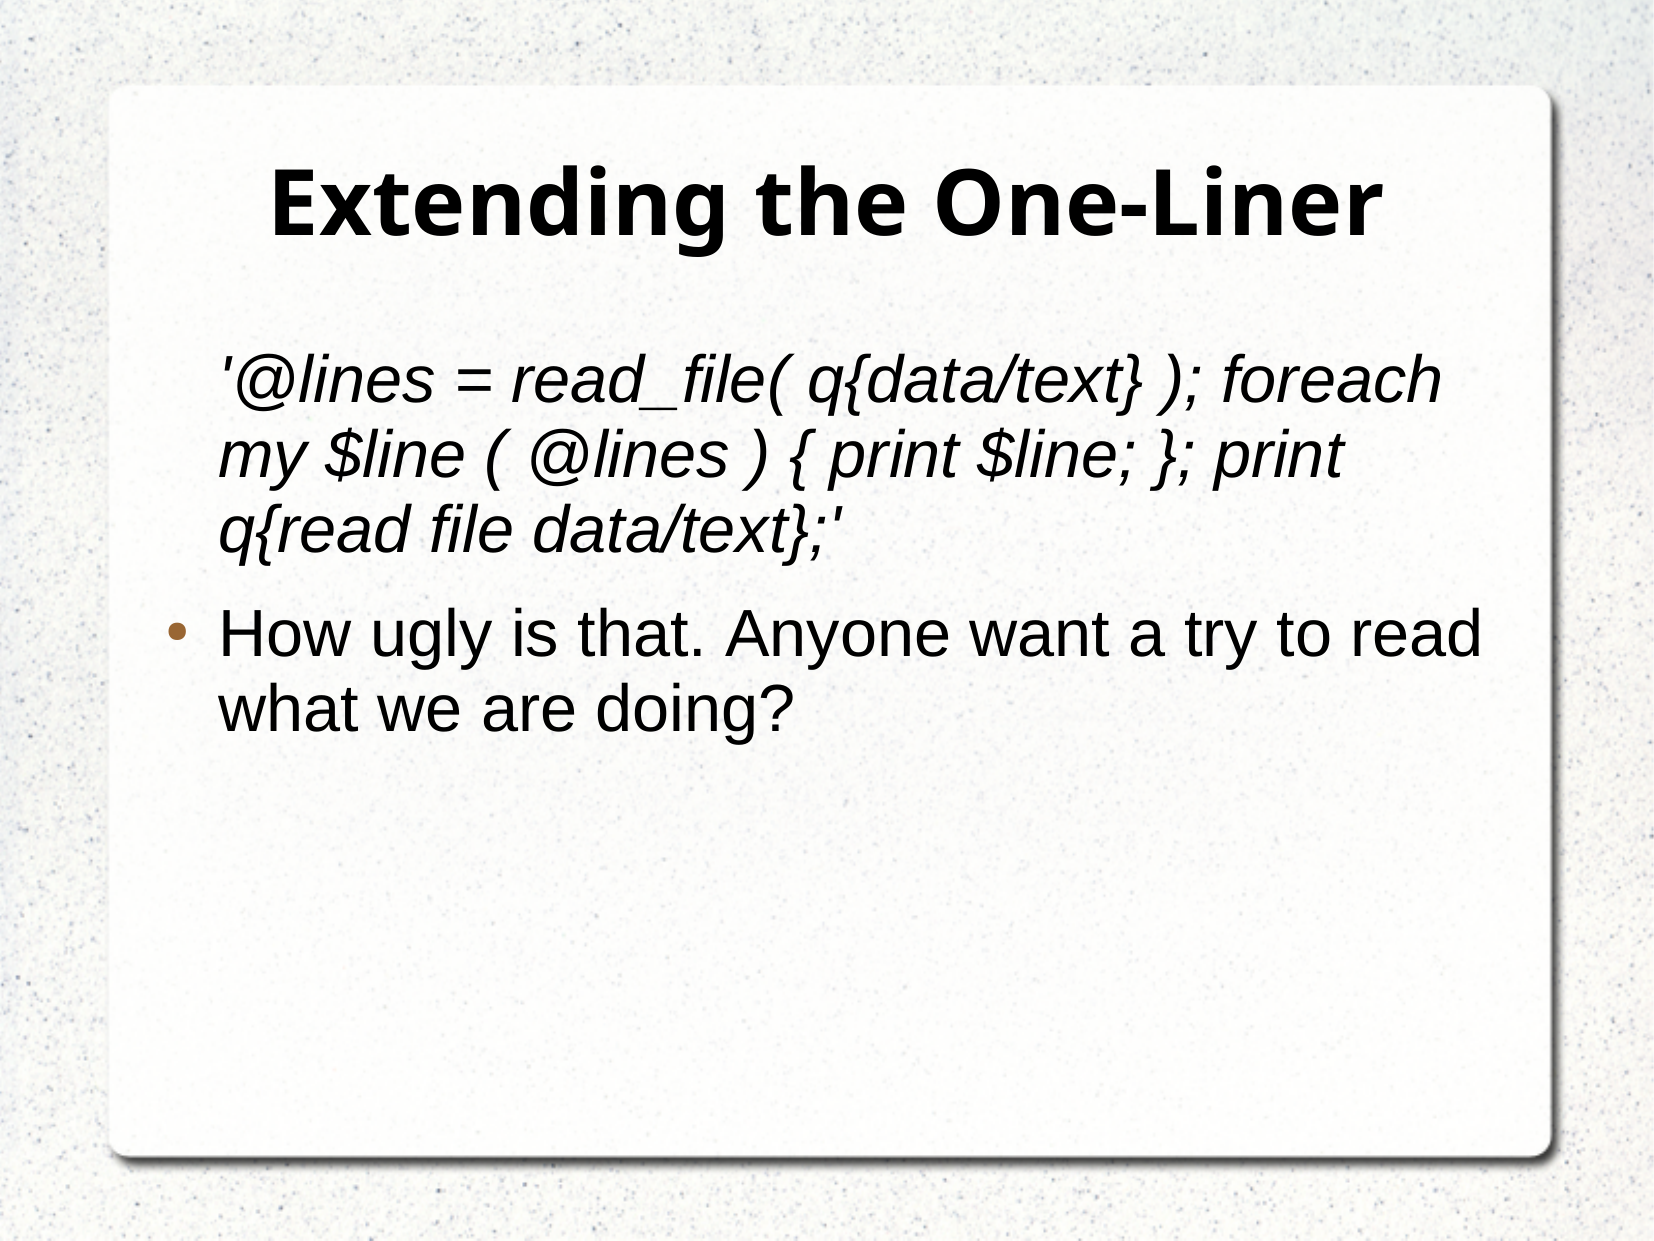

# Extending the One-Liner
'@lines = read_file( q{data/text} ); foreach my $line ( @lines ) { print $line; }; print q{read file data/text};'
How ugly is that. Anyone want a try to read what we are doing?